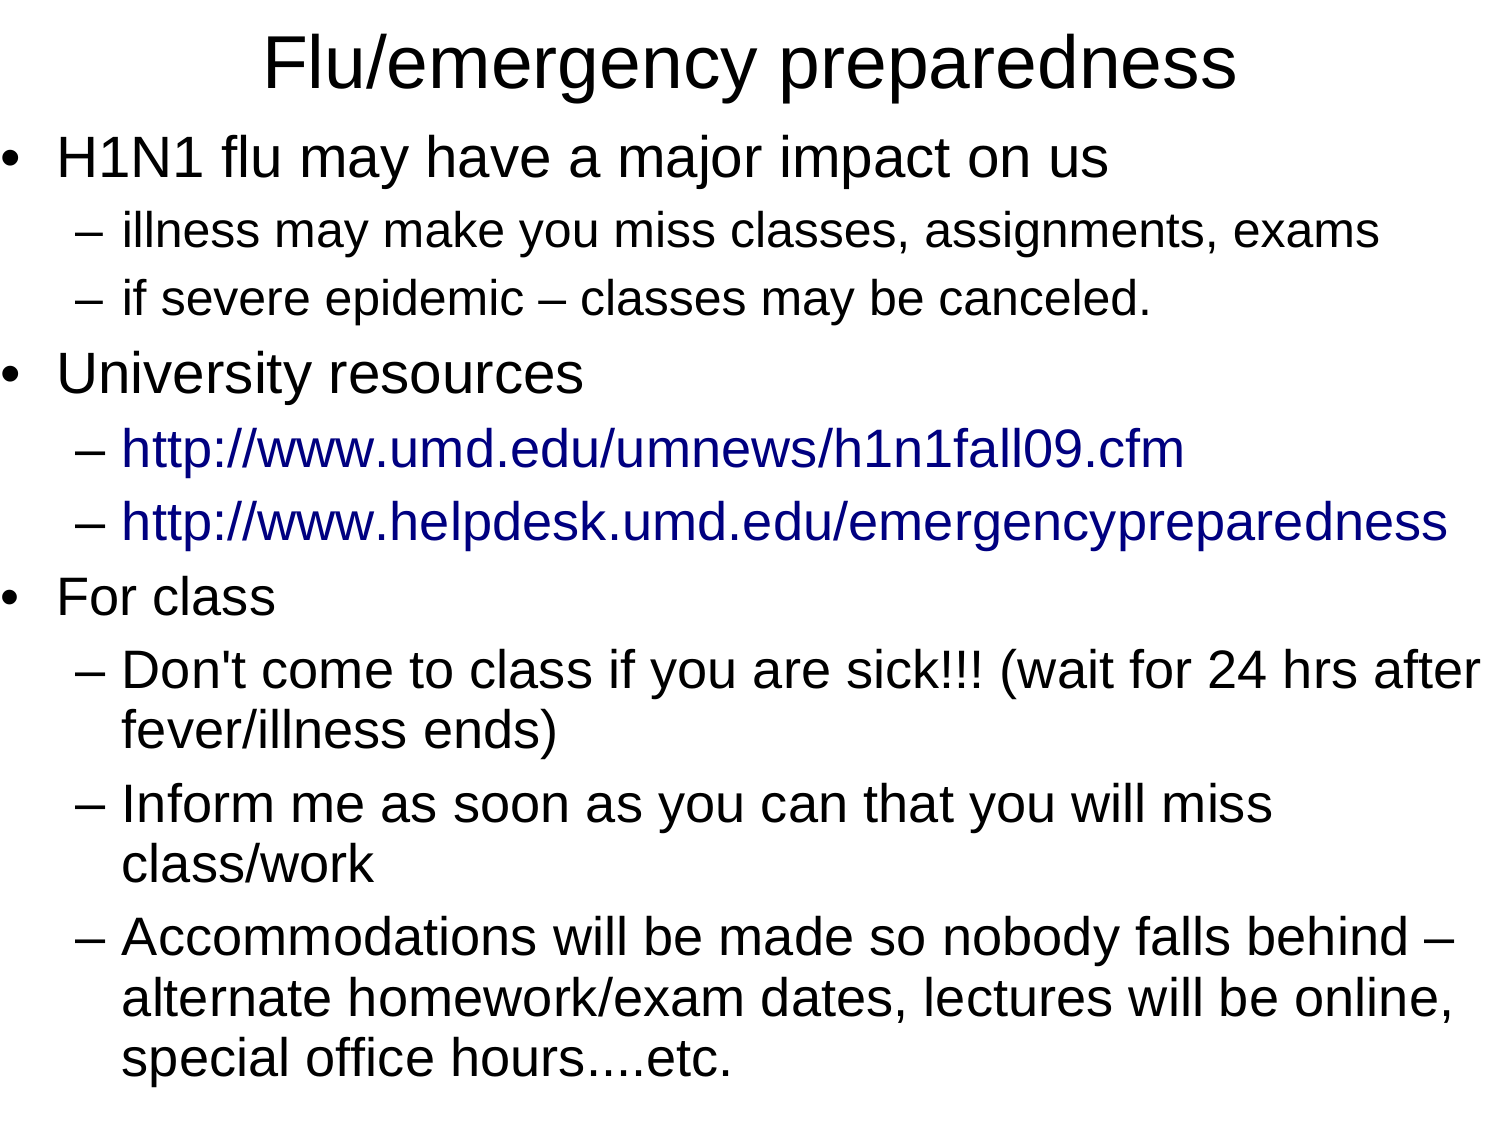

# Flu/emergency preparedness
H1N1 flu may have a major impact on us
illness may make you miss classes, assignments, exams
if severe epidemic – classes may be canceled.
University resources
http://www.umd.edu/umnews/h1n1fall09.cfm
http://www.helpdesk.umd.edu/emergencypreparedness
For class
Don't come to class if you are sick!!! (wait for 24 hrs after fever/illness ends)
Inform me as soon as you can that you will miss class/work
Accommodations will be made so nobody falls behind – alternate homework/exam dates, lectures will be online, special office hours....etc.